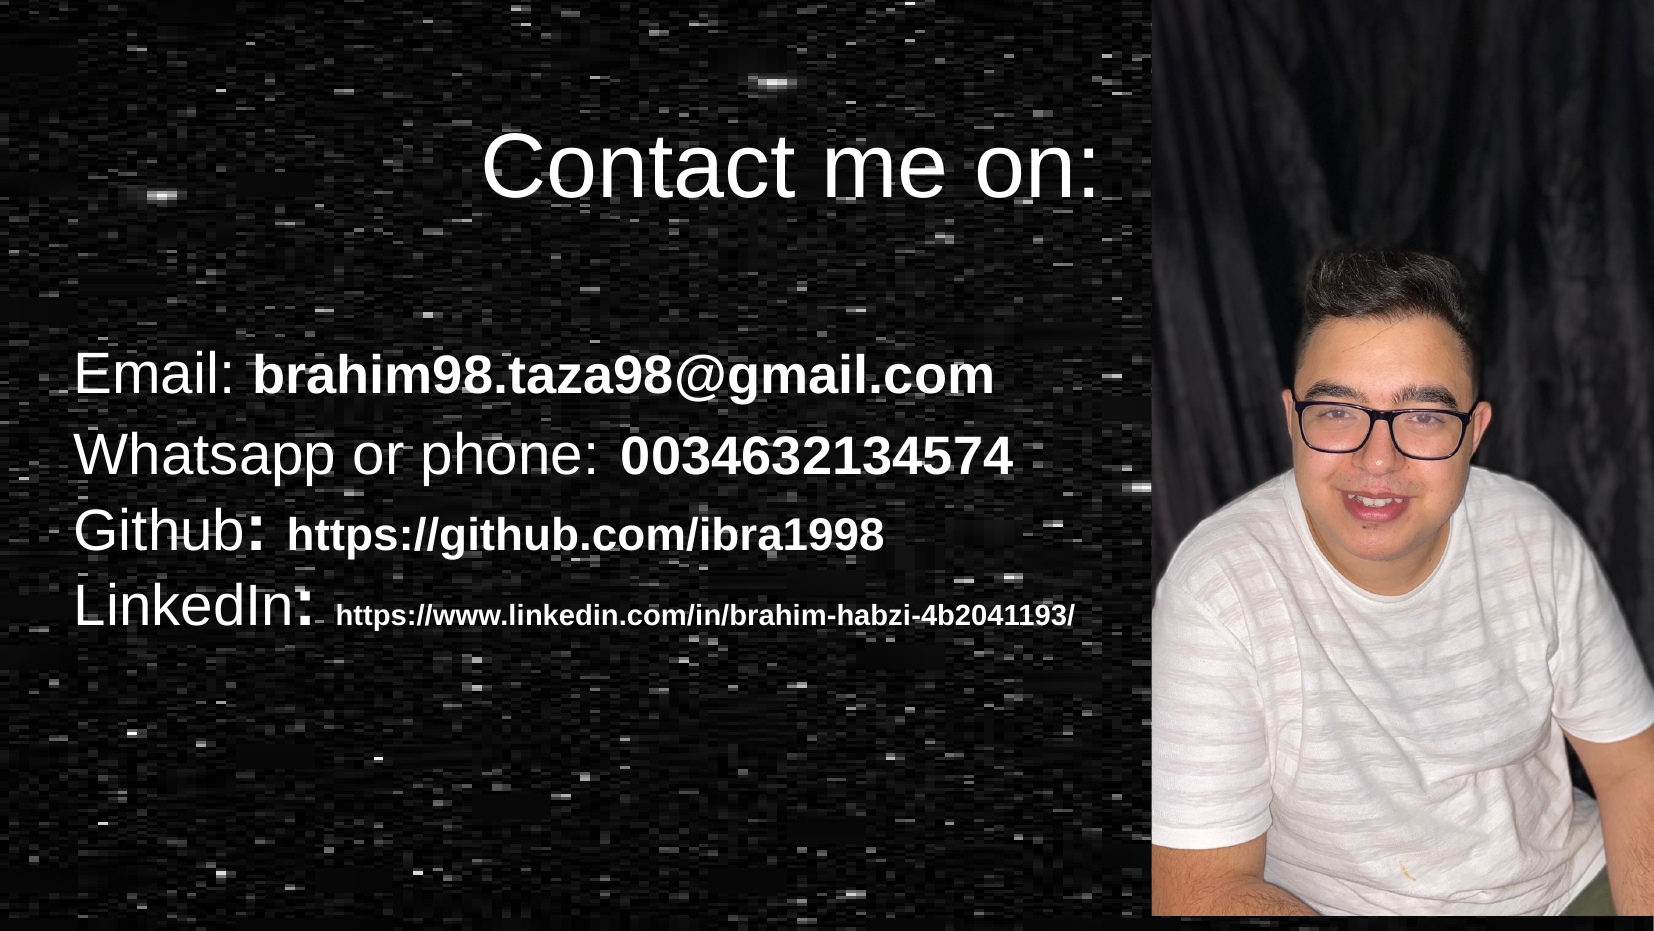

# Contact me on:
Email: brahim98.taza98@gmail.com
Whatsapp or phone: 0034632134574
Github: https://github.com/ibra1998
LinkedIn: https://www.linkedin.com/in/brahim-habzi-4b2041193/